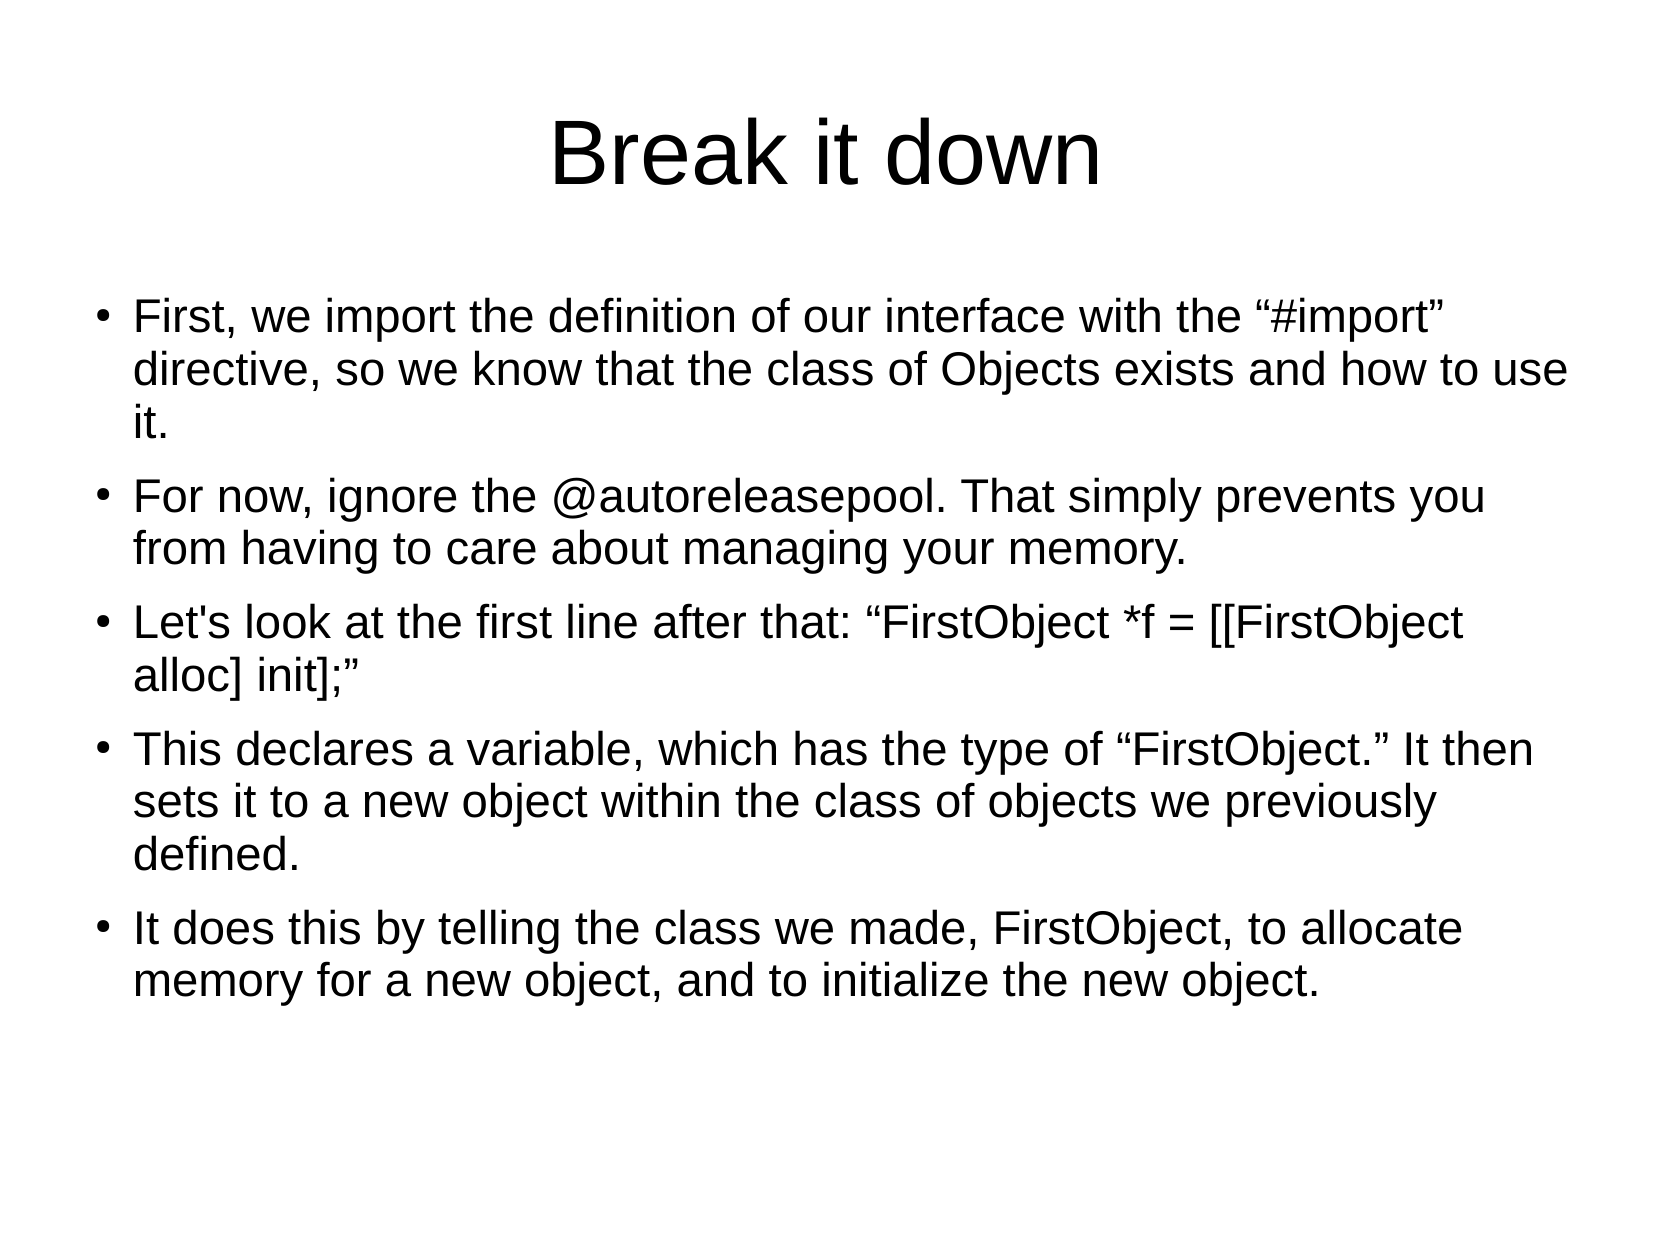

# Break it down
First, we import the definition of our interface with the “#import” directive, so we know that the class of Objects exists and how to use it.
For now, ignore the @autoreleasepool. That simply prevents you from having to care about managing your memory.
Let's look at the first line after that: “FirstObject *f = [[FirstObject alloc] init];”
This declares a variable, which has the type of “FirstObject.” It then sets it to a new object within the class of objects we previously defined.
It does this by telling the class we made, FirstObject, to allocate memory for a new object, and to initialize the new object.